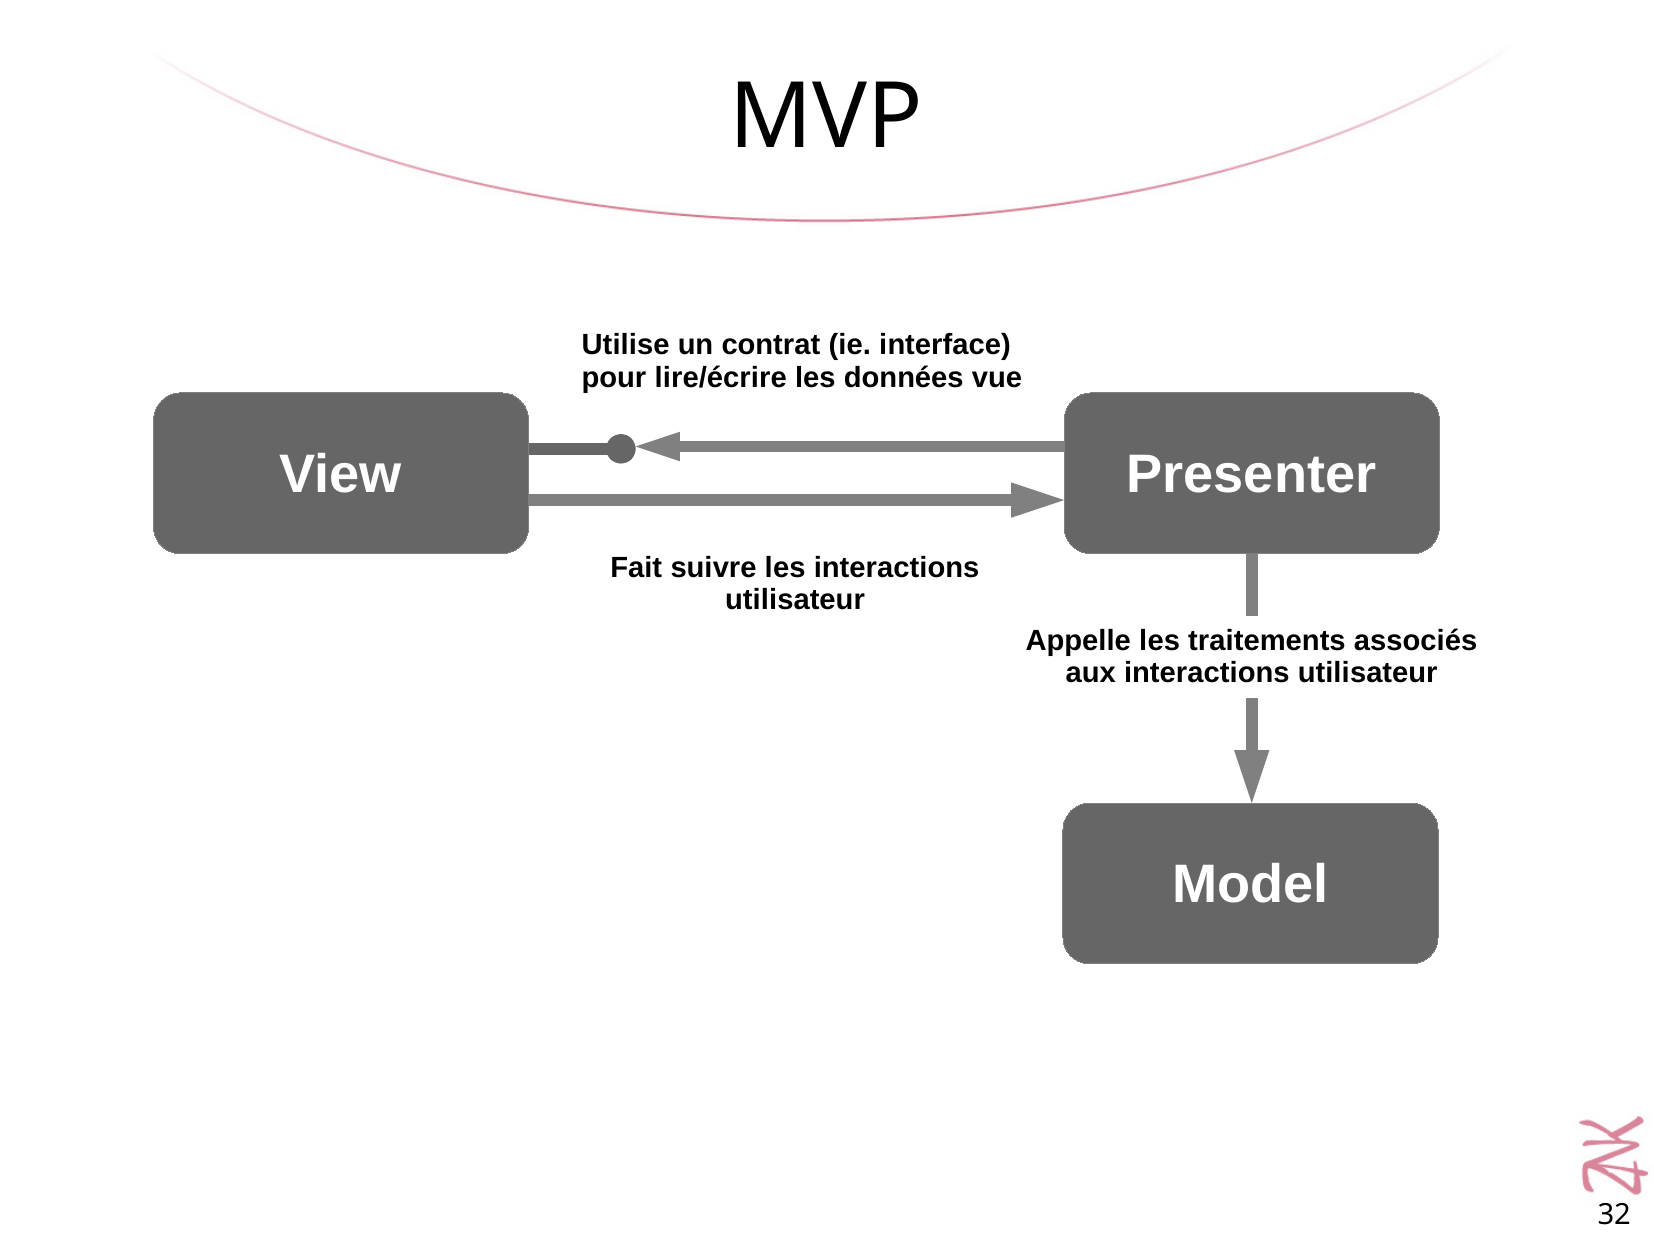

# MVP
Utilise un contrat (ie. interface) pour lire/écrire les données vue
View
Presenter
Fait suivre les interactions utilisateur
Appelle les traitements associés aux interactions utilisateur
Model
32